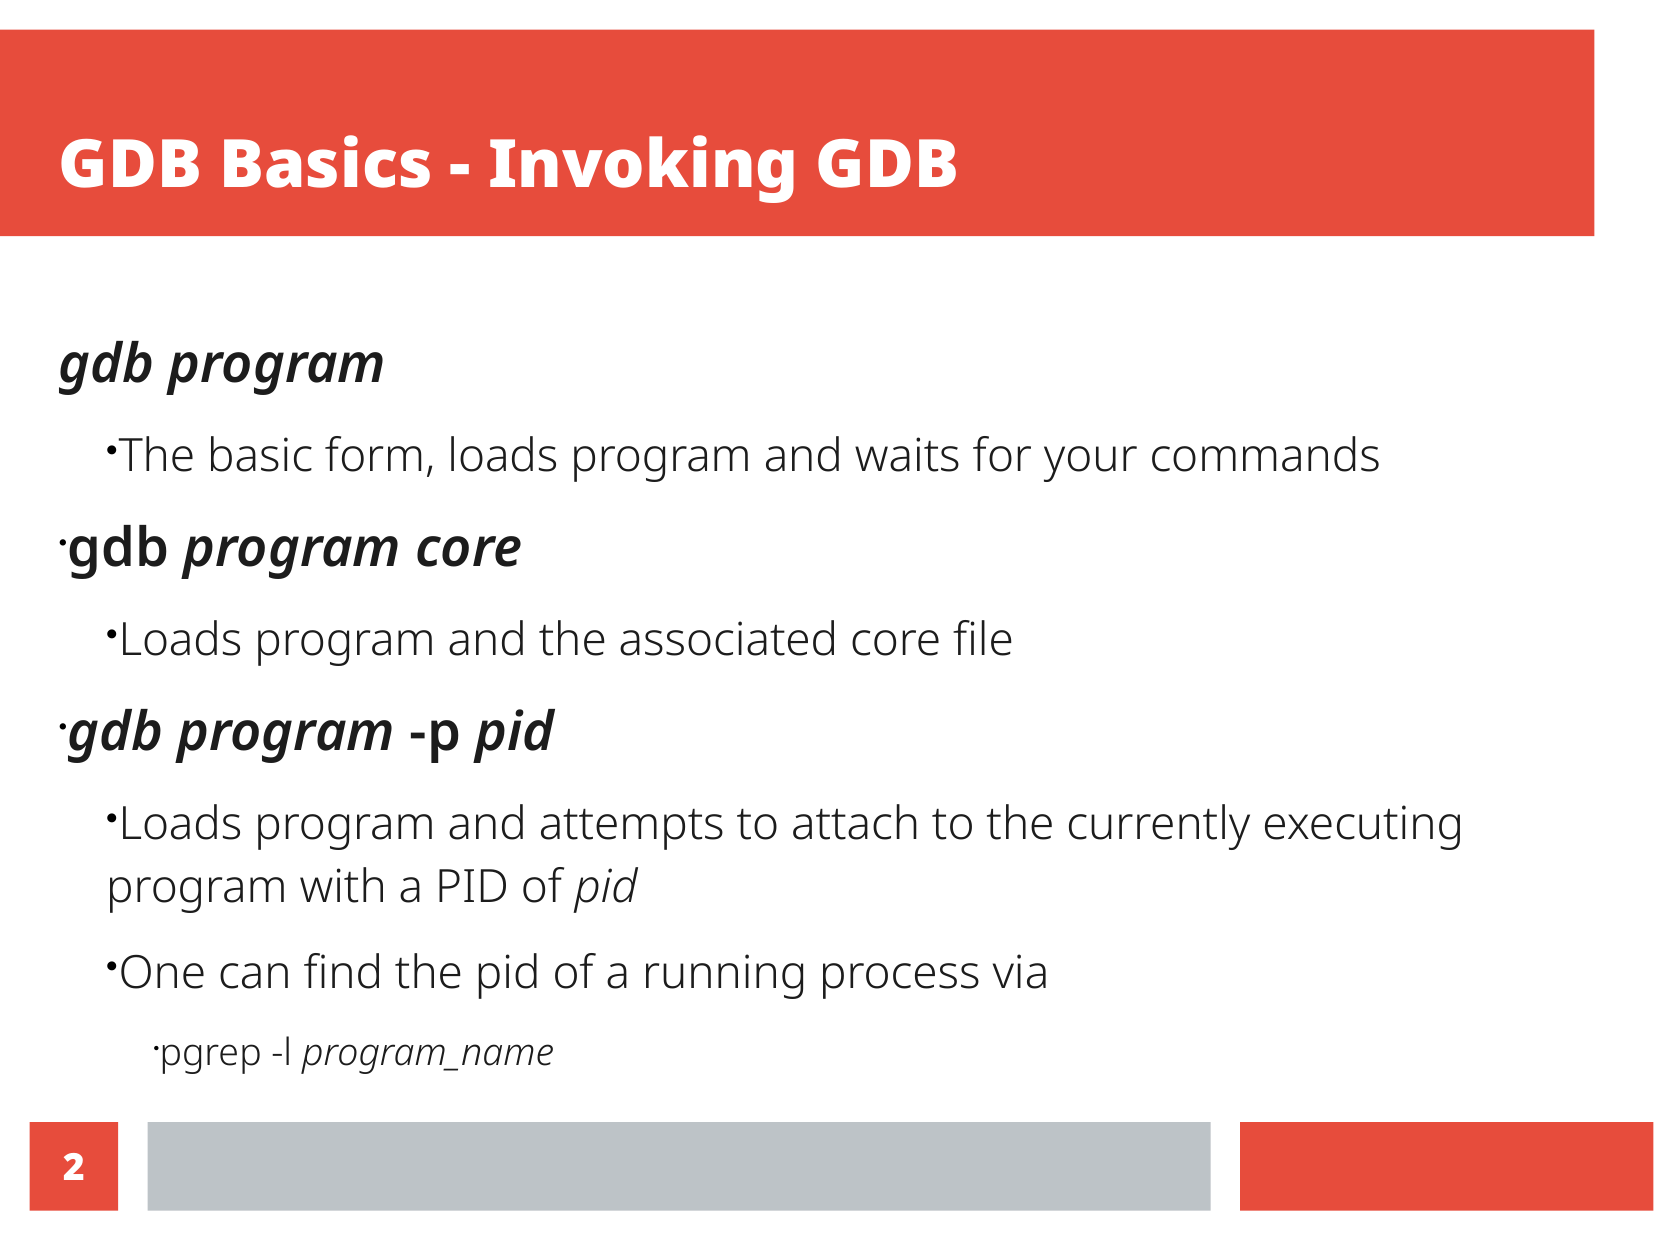

# GDB Basics - Invoking GDB
gdb program
The basic form, loads program and waits for your commands
gdb program core
Loads program and the associated core file
gdb program -p pid
Loads program and attempts to attach to the currently executing program with a PID of pid
One can find the pid of a running process via
pgrep -l program_name
2